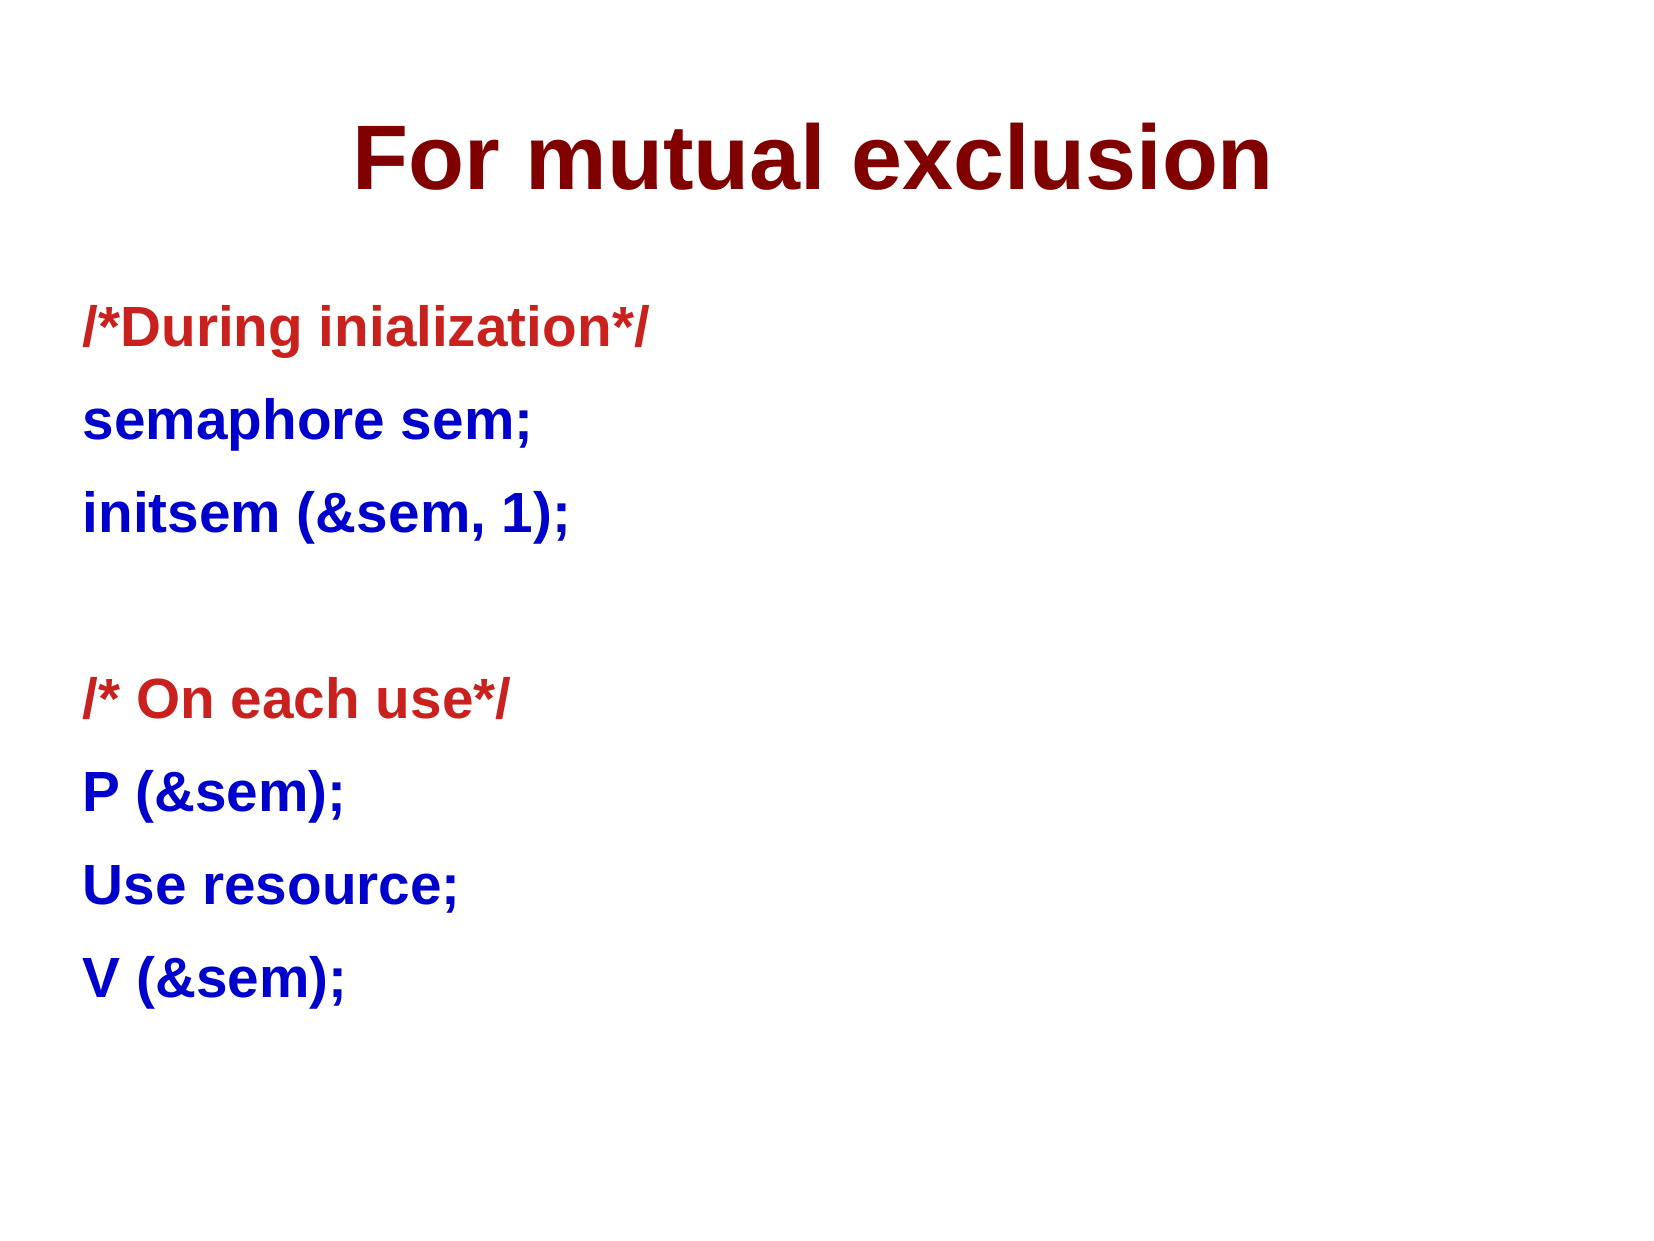

# For mutual exclusion
/*During inialization*/
semaphore sem;
initsem (&sem, 1);
/* On each use*/
P (&sem);
Use resource;
V (&sem);